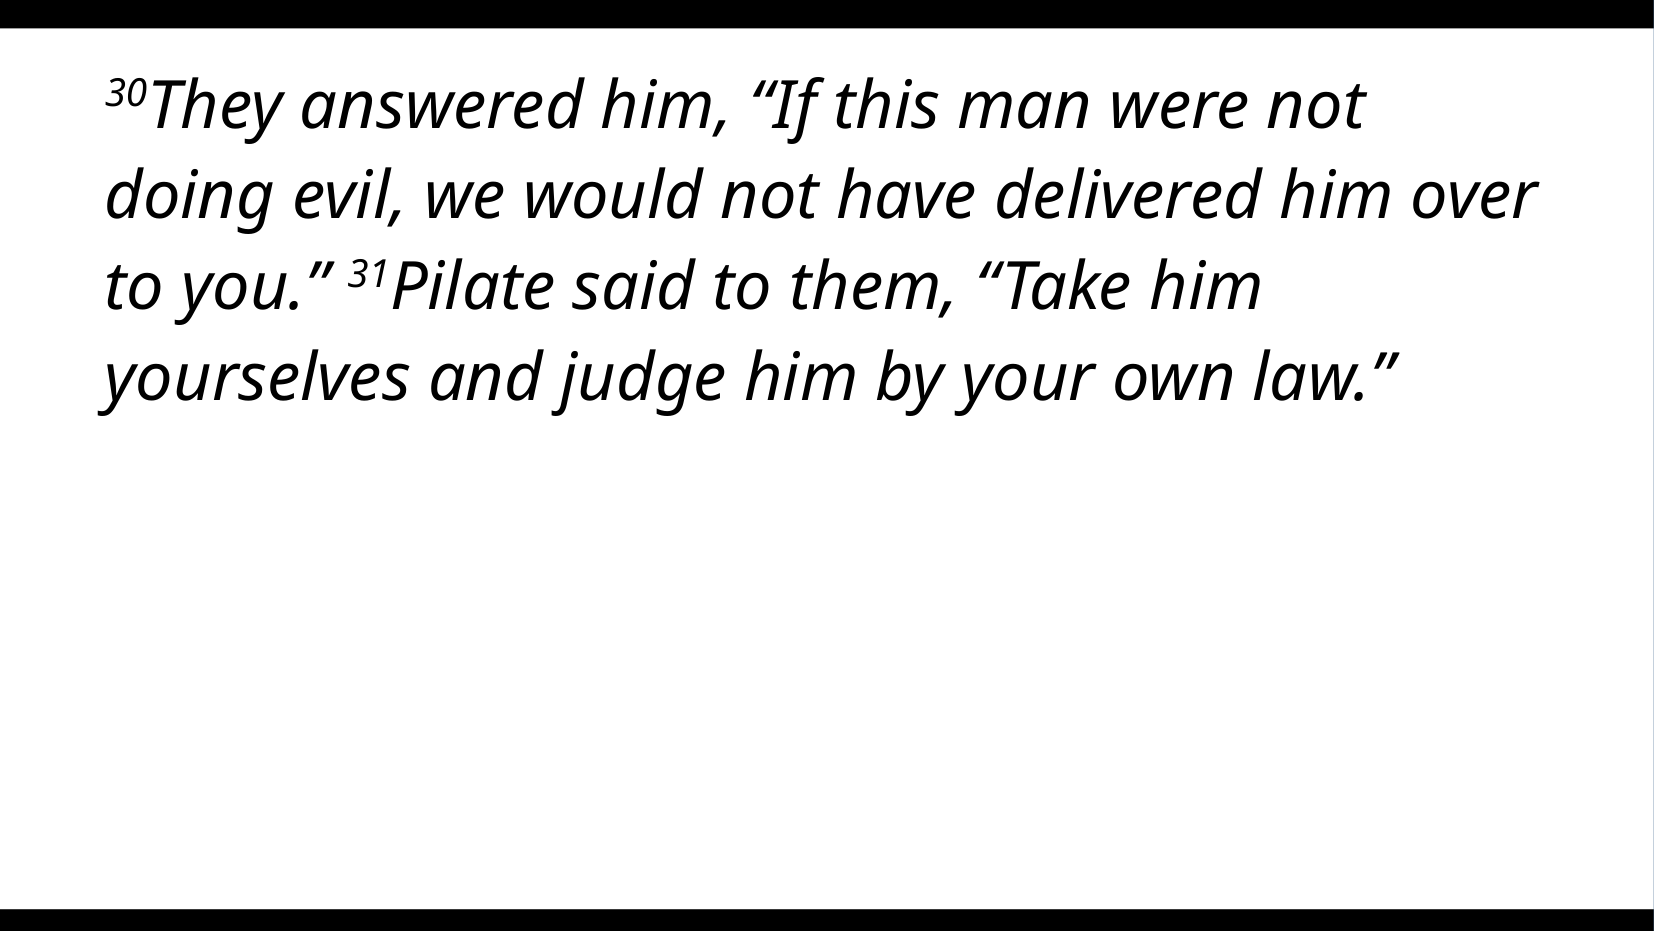

30They answered him, “If this man were not doing evil, we would not have delivered him over to you.” 31Pilate said to them, “Take him yourselves and judge him by your own law.”